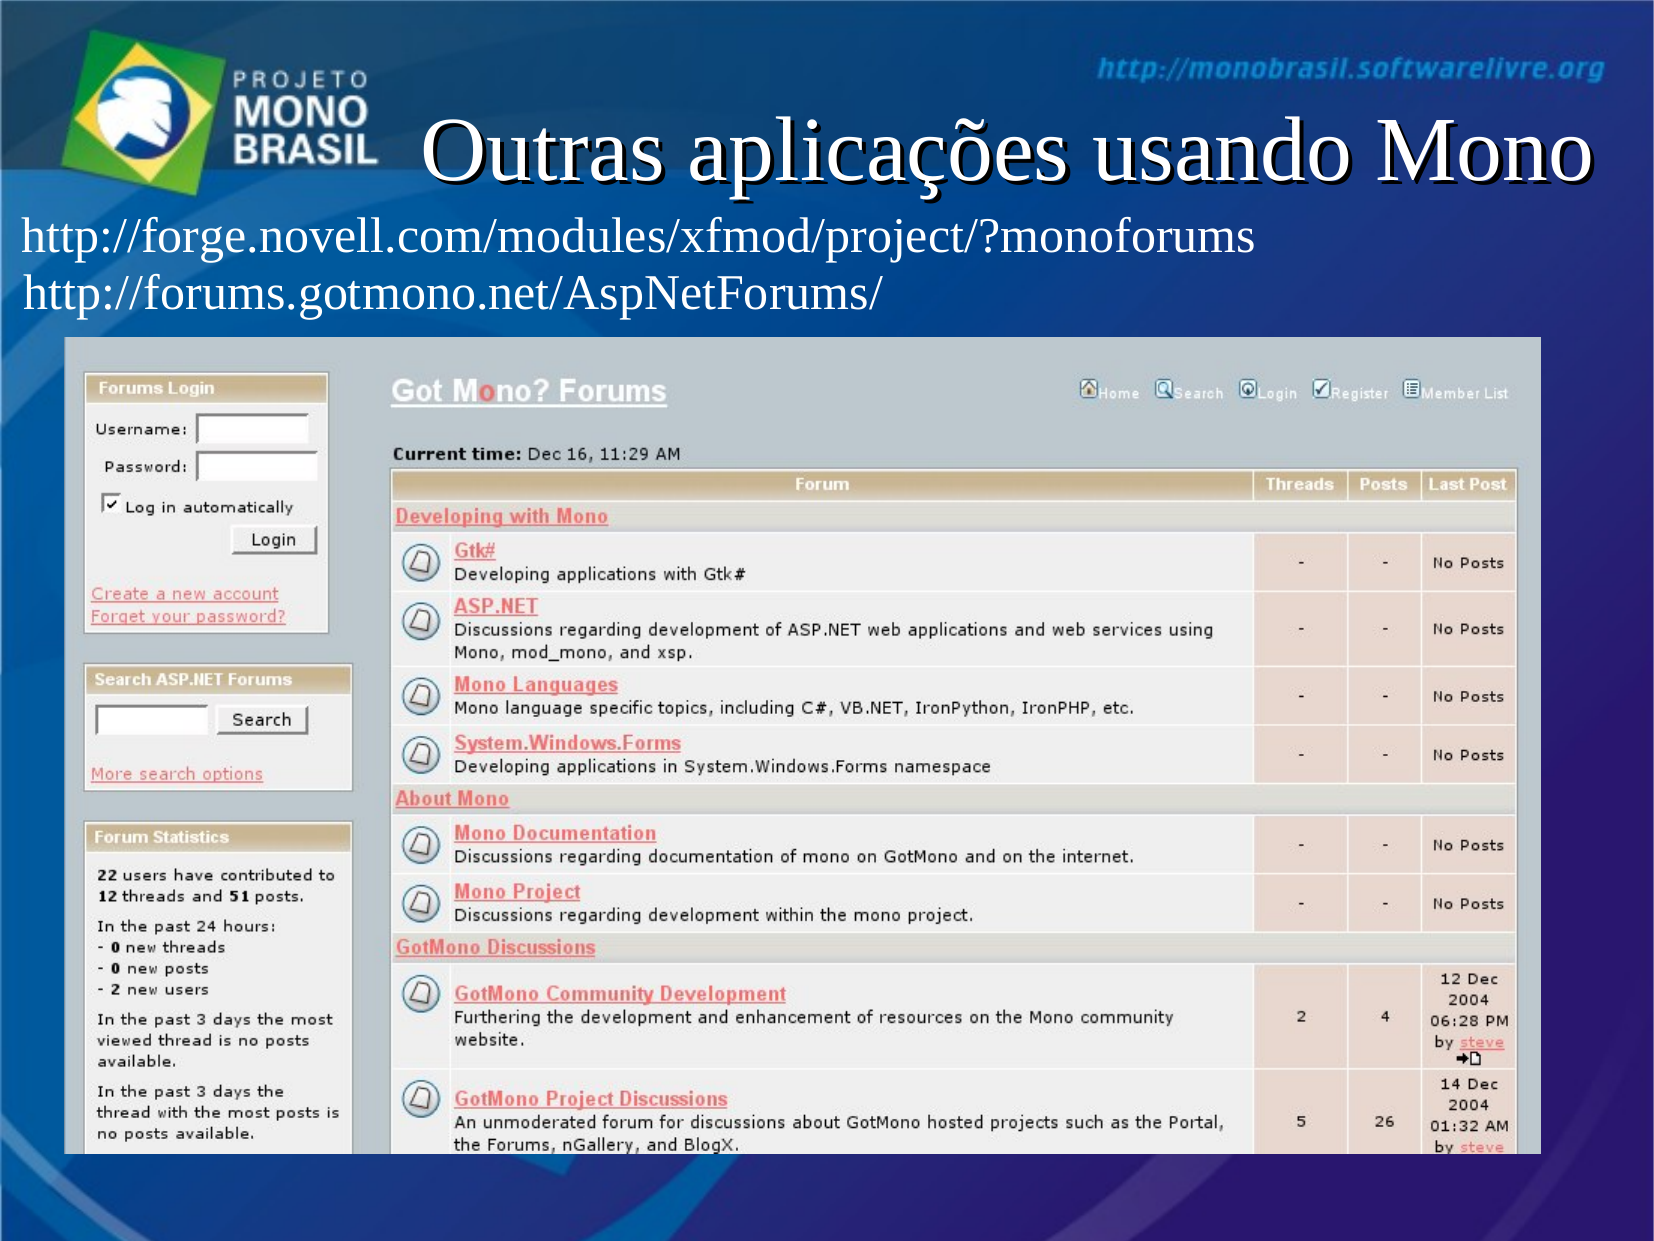

# Outras aplicações usando Mono
http://forge.novell.com/modules/xfmod/project/?monoforums
http://forums.gotmono.net/AspNetForums/